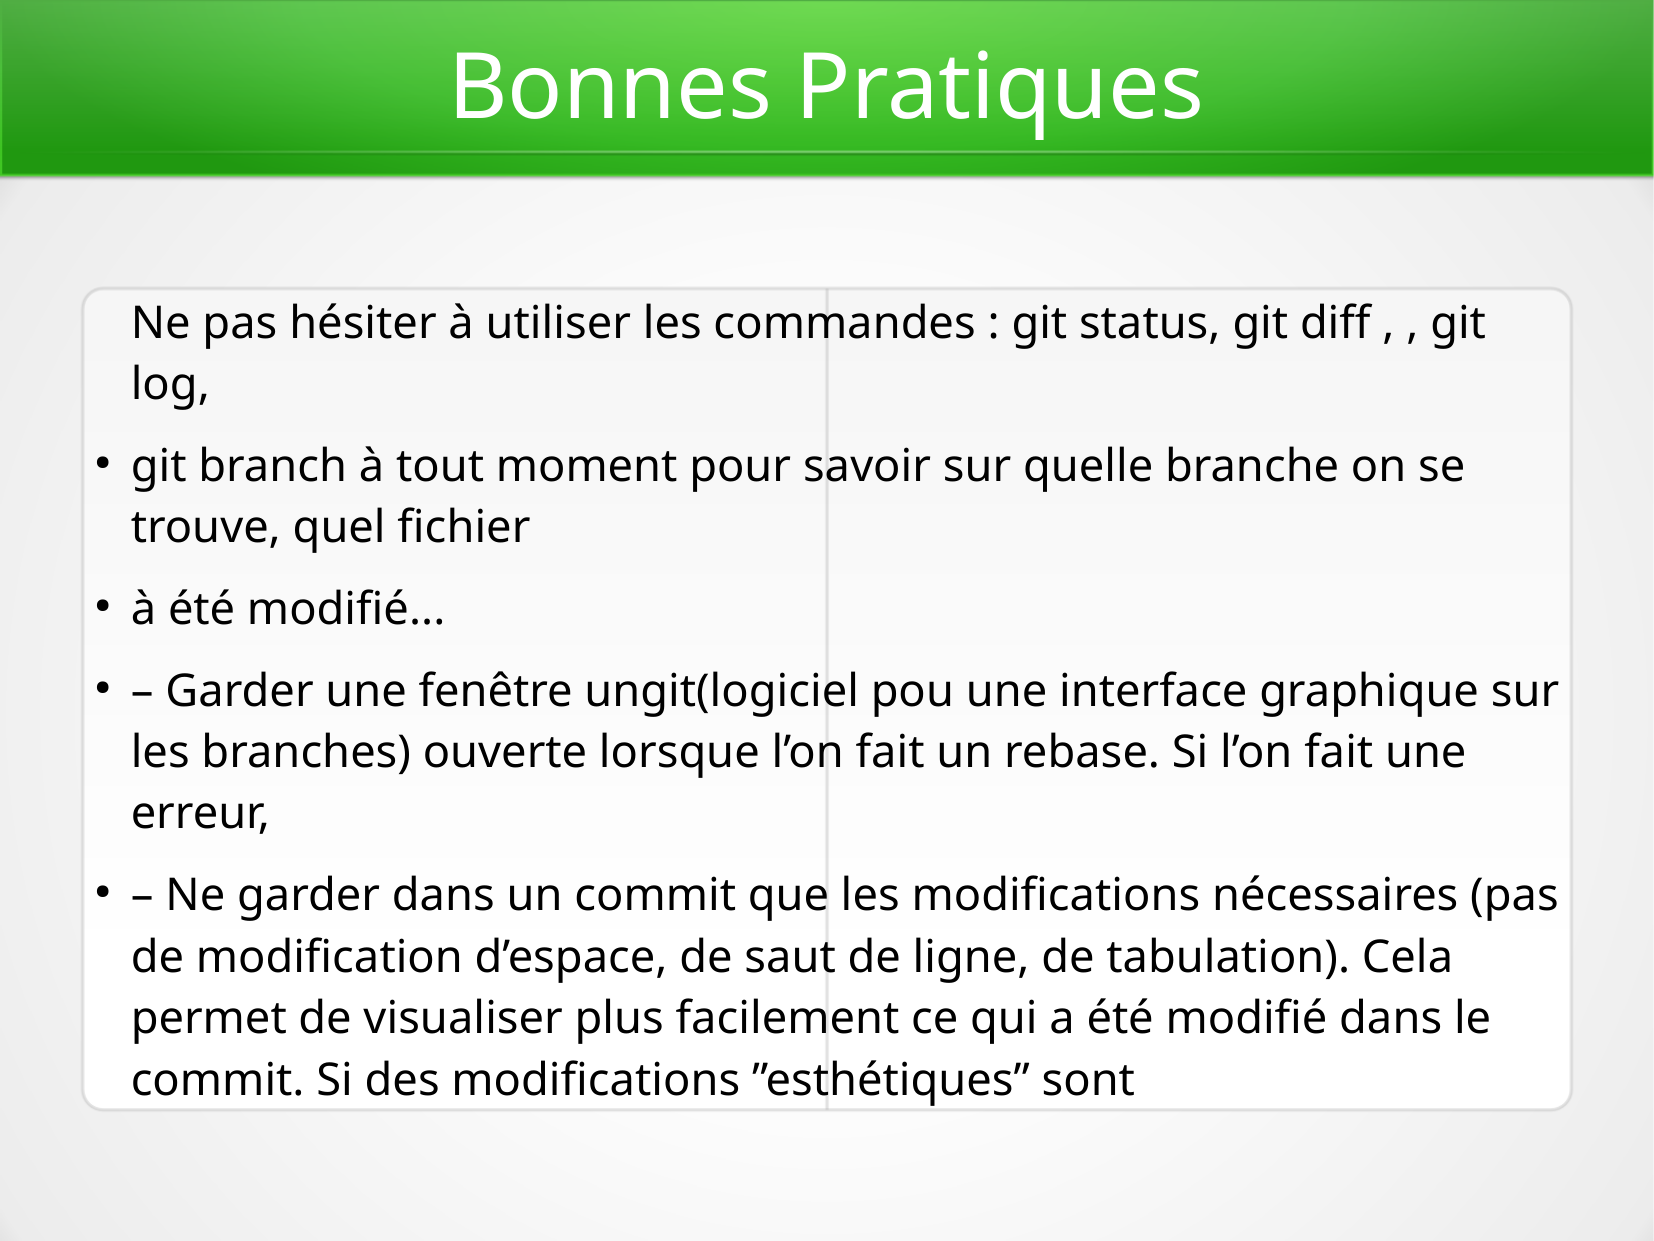

# Bonnes Pratiques
Ne pas hésiter à utiliser les commandes : git status, git diff , , git log,
git branch à tout moment pour savoir sur quelle branche on se trouve, quel fichier
à été modifié...
– Garder une fenêtre ungit(logiciel pou une interface graphique sur les branches) ouverte lorsque l’on fait un rebase. Si l’on fait une erreur,
– Ne garder dans un commit que les modifications nécessaires (pas de modification d’espace, de saut de ligne, de tabulation). Cela permet de visualiser plus facilement ce qui a été modifié dans le commit. Si des modifications ”esthétiques” sont